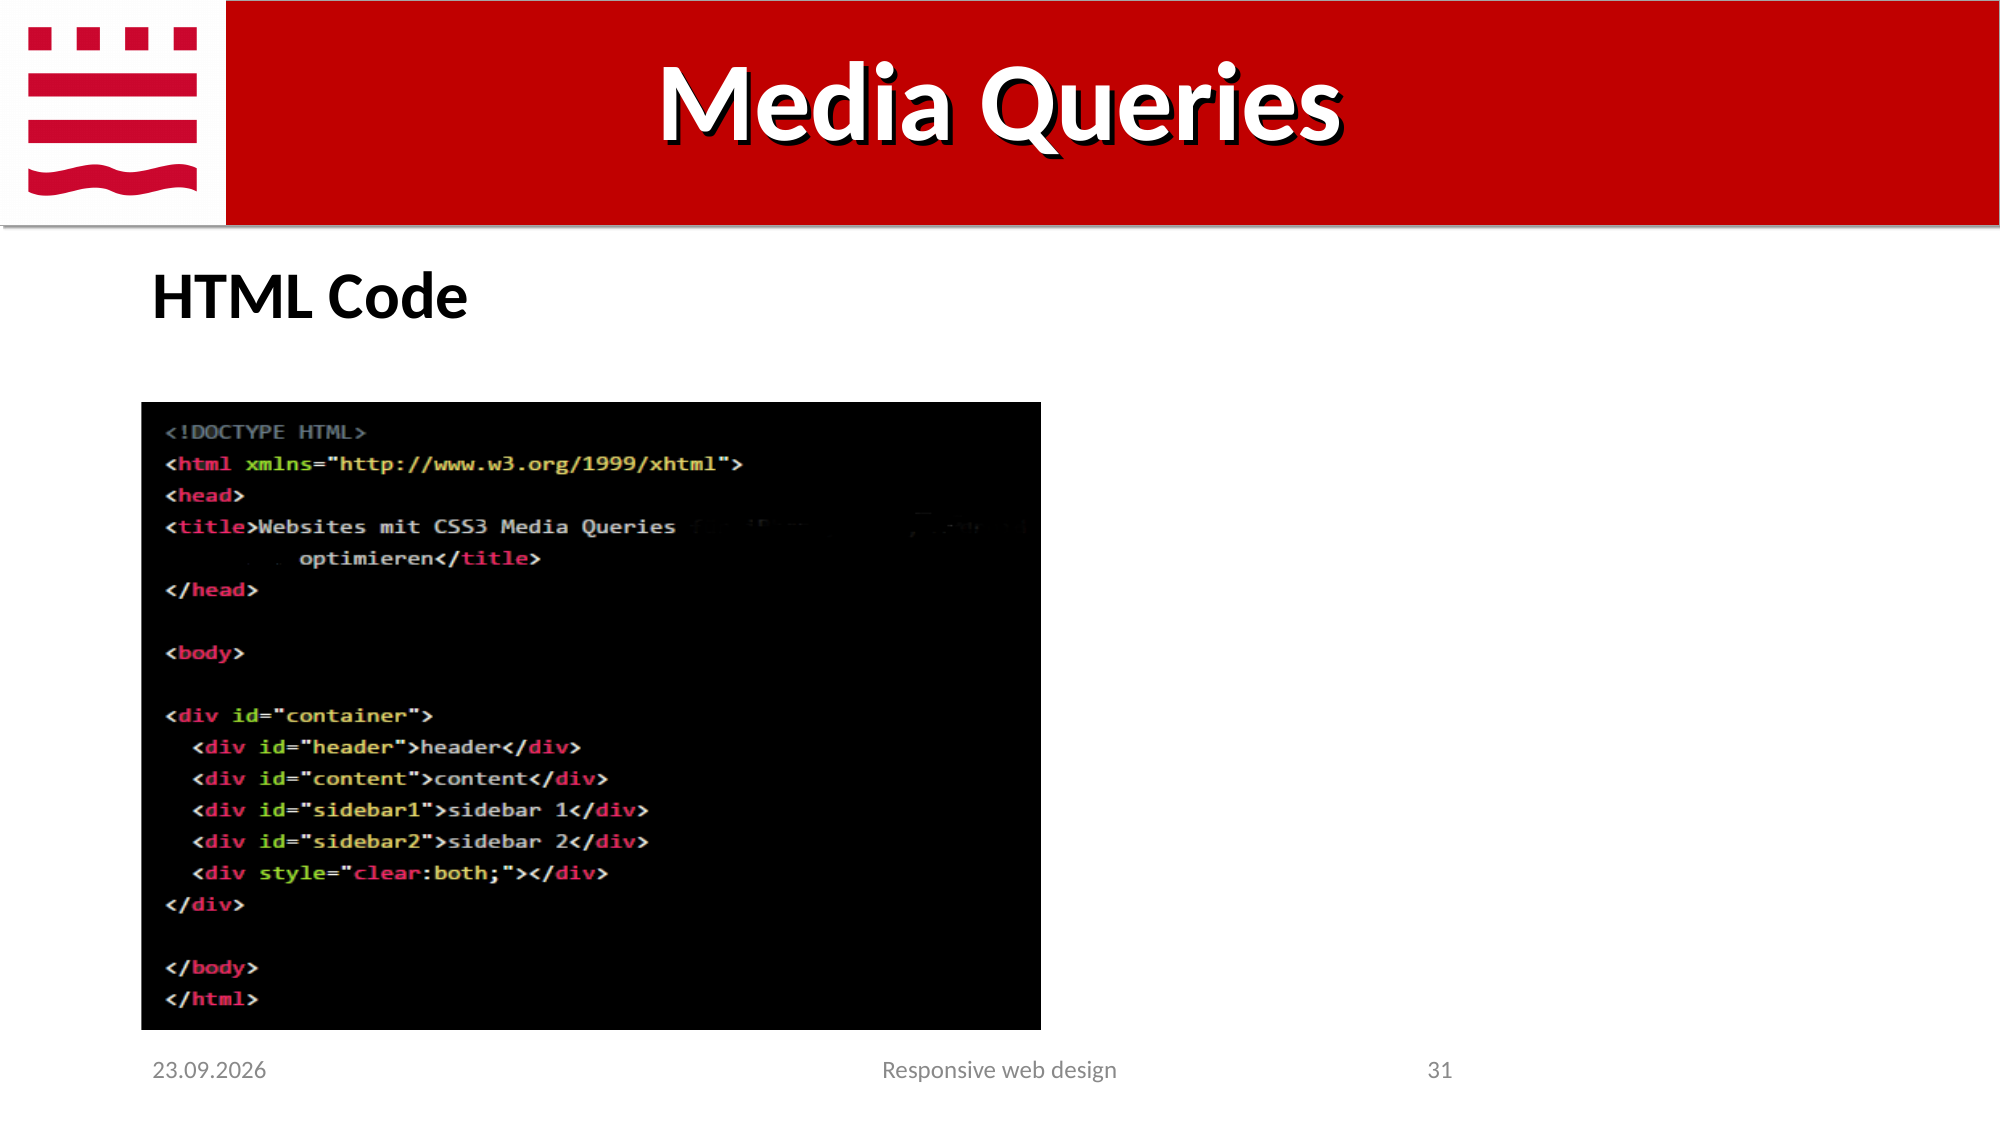

Media Queries
#
HTML Code
Responsive web design
29